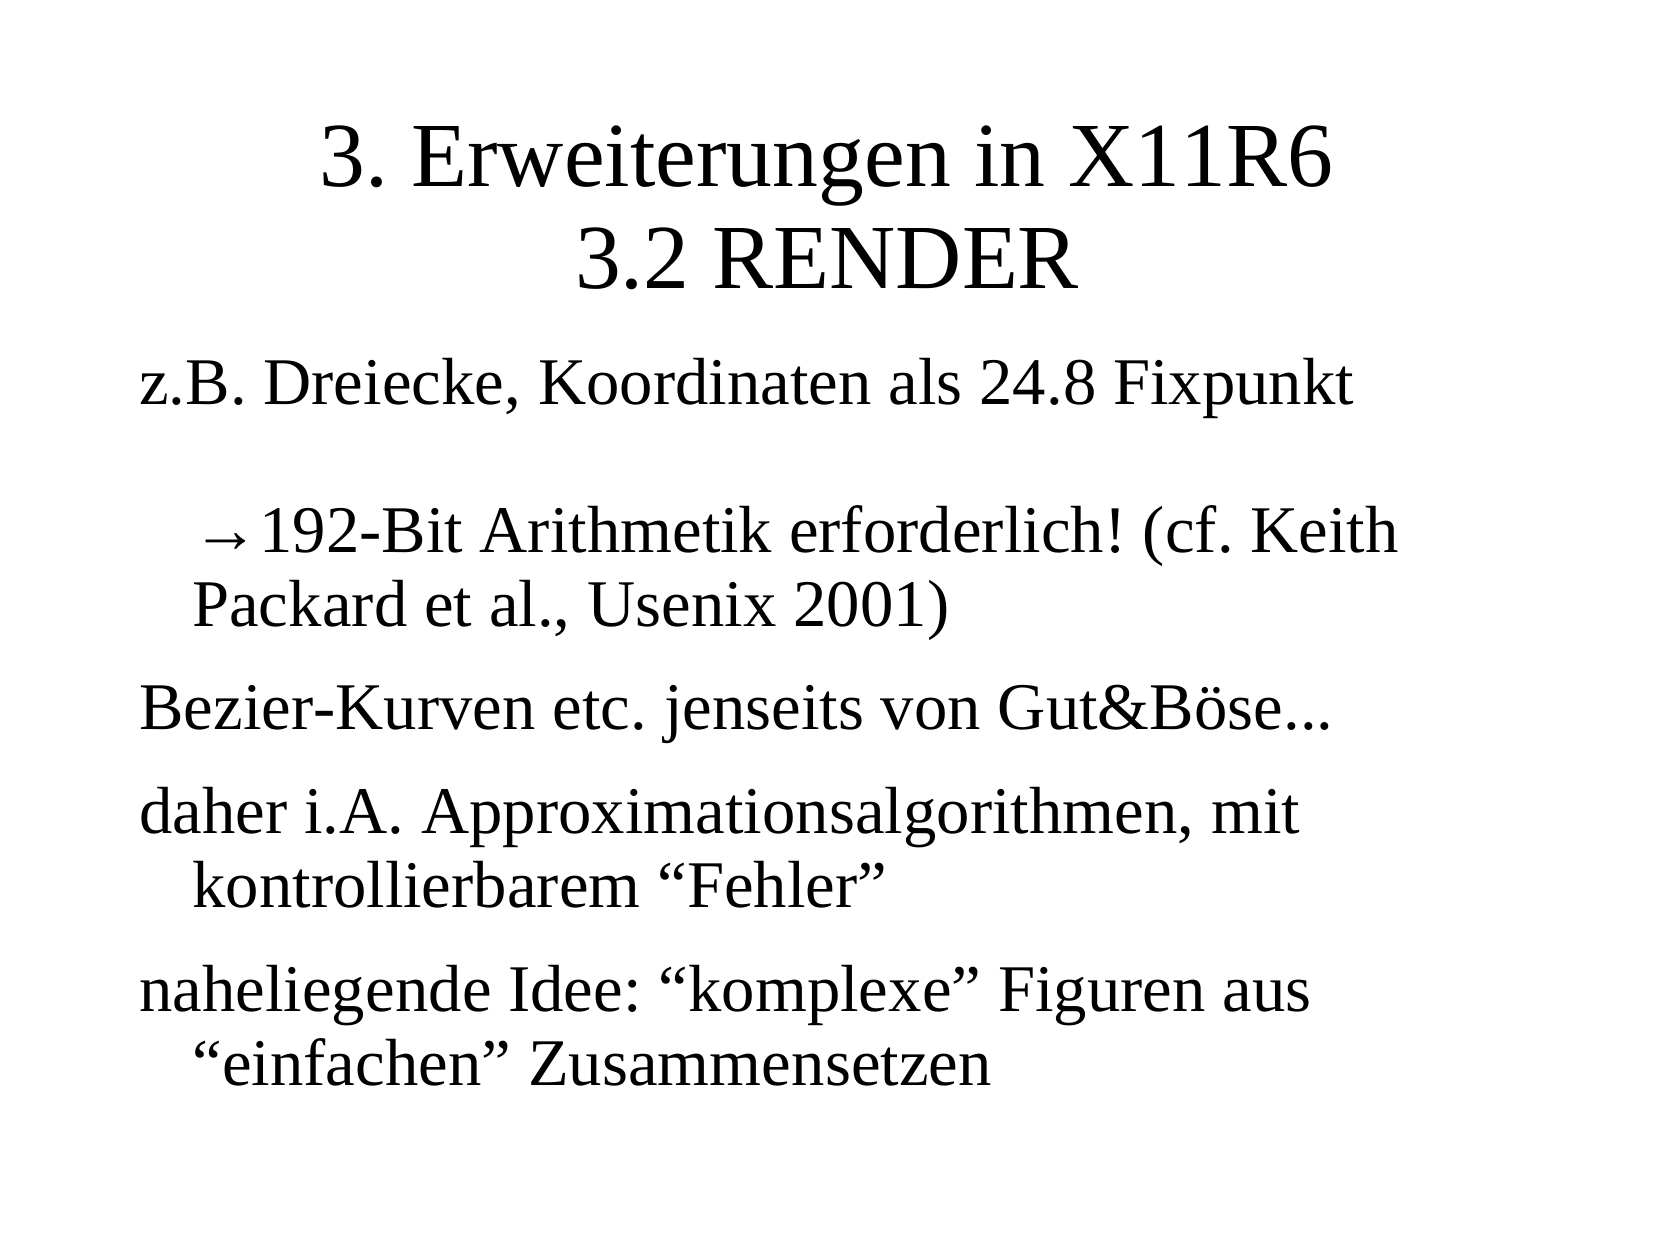

# 3. Erweiterungen in X11R6 3.2 RENDER
z.B. Dreiecke, Koordinaten als 24.8 Fixpunkt
→192-Bit Arithmetik erforderlich! (cf. Keith Packard et al., Usenix 2001)
Bezier-Kurven etc. jenseits von Gut&Böse...
daher i.A. Approximationsalgorithmen, mit kontrollierbarem “Fehler”
naheliegende Idee: “komplexe” Figuren aus “einfachen” Zusammensetzen